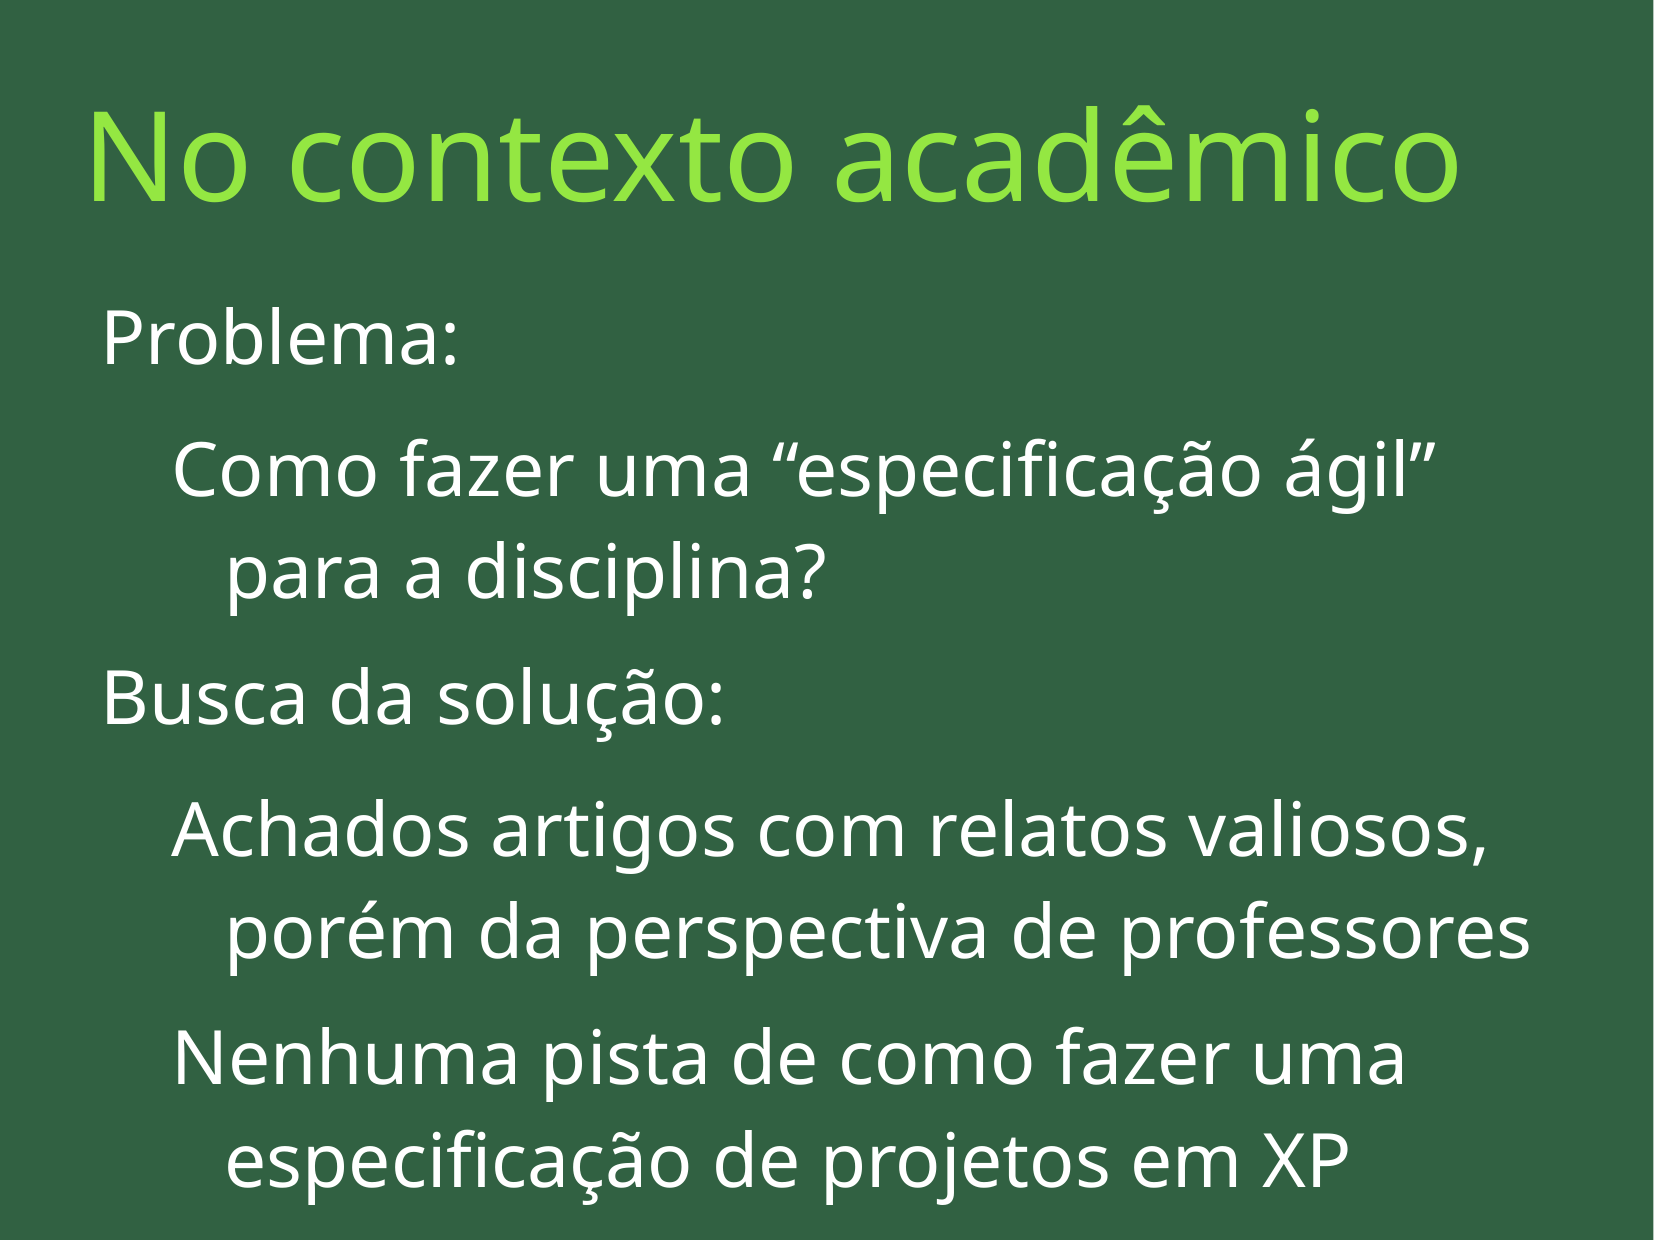

# No contexto acadêmico
Problema:
Como fazer uma “especificação ágil” para a disciplina?
Busca da solução:
Achados artigos com relatos valiosos, porém da perspectiva de professores
Nenhuma pista de como fazer uma especificação de projetos em XP